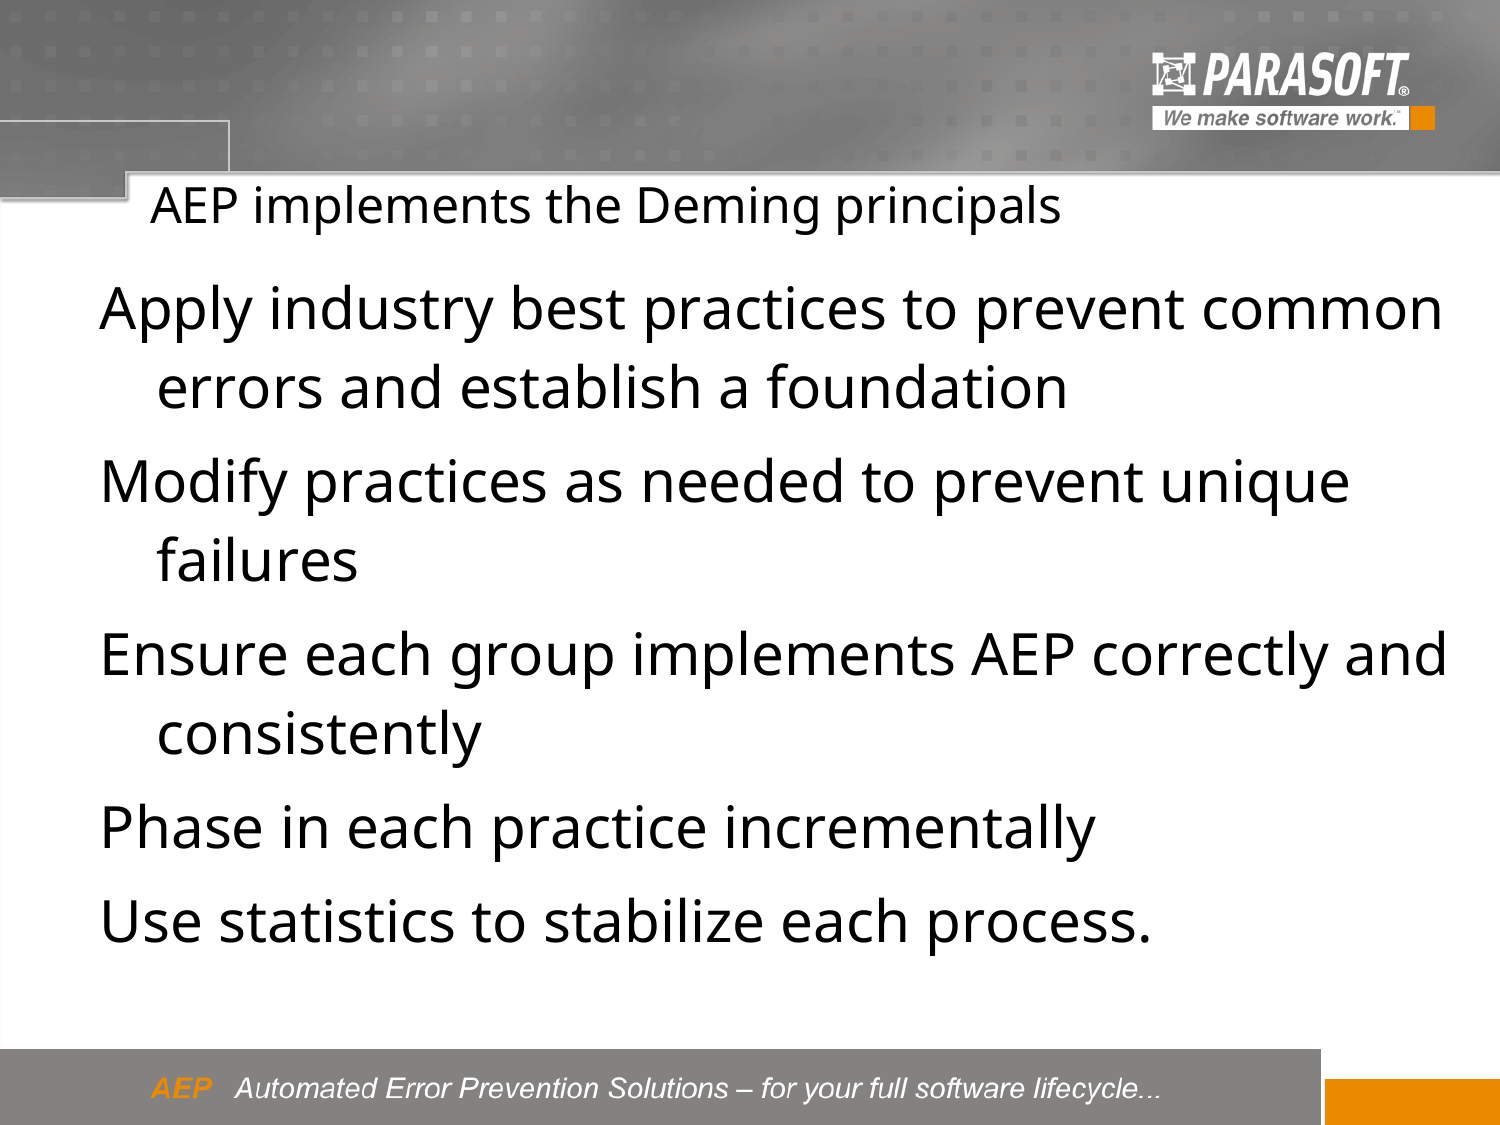

# AEP implements the Deming principals
Apply industry best practices to prevent common errors and establish a foundation
Modify practices as needed to prevent unique failures
Ensure each group implements AEP correctly and consistently
Phase in each practice incrementally
Use statistics to stabilize each process.